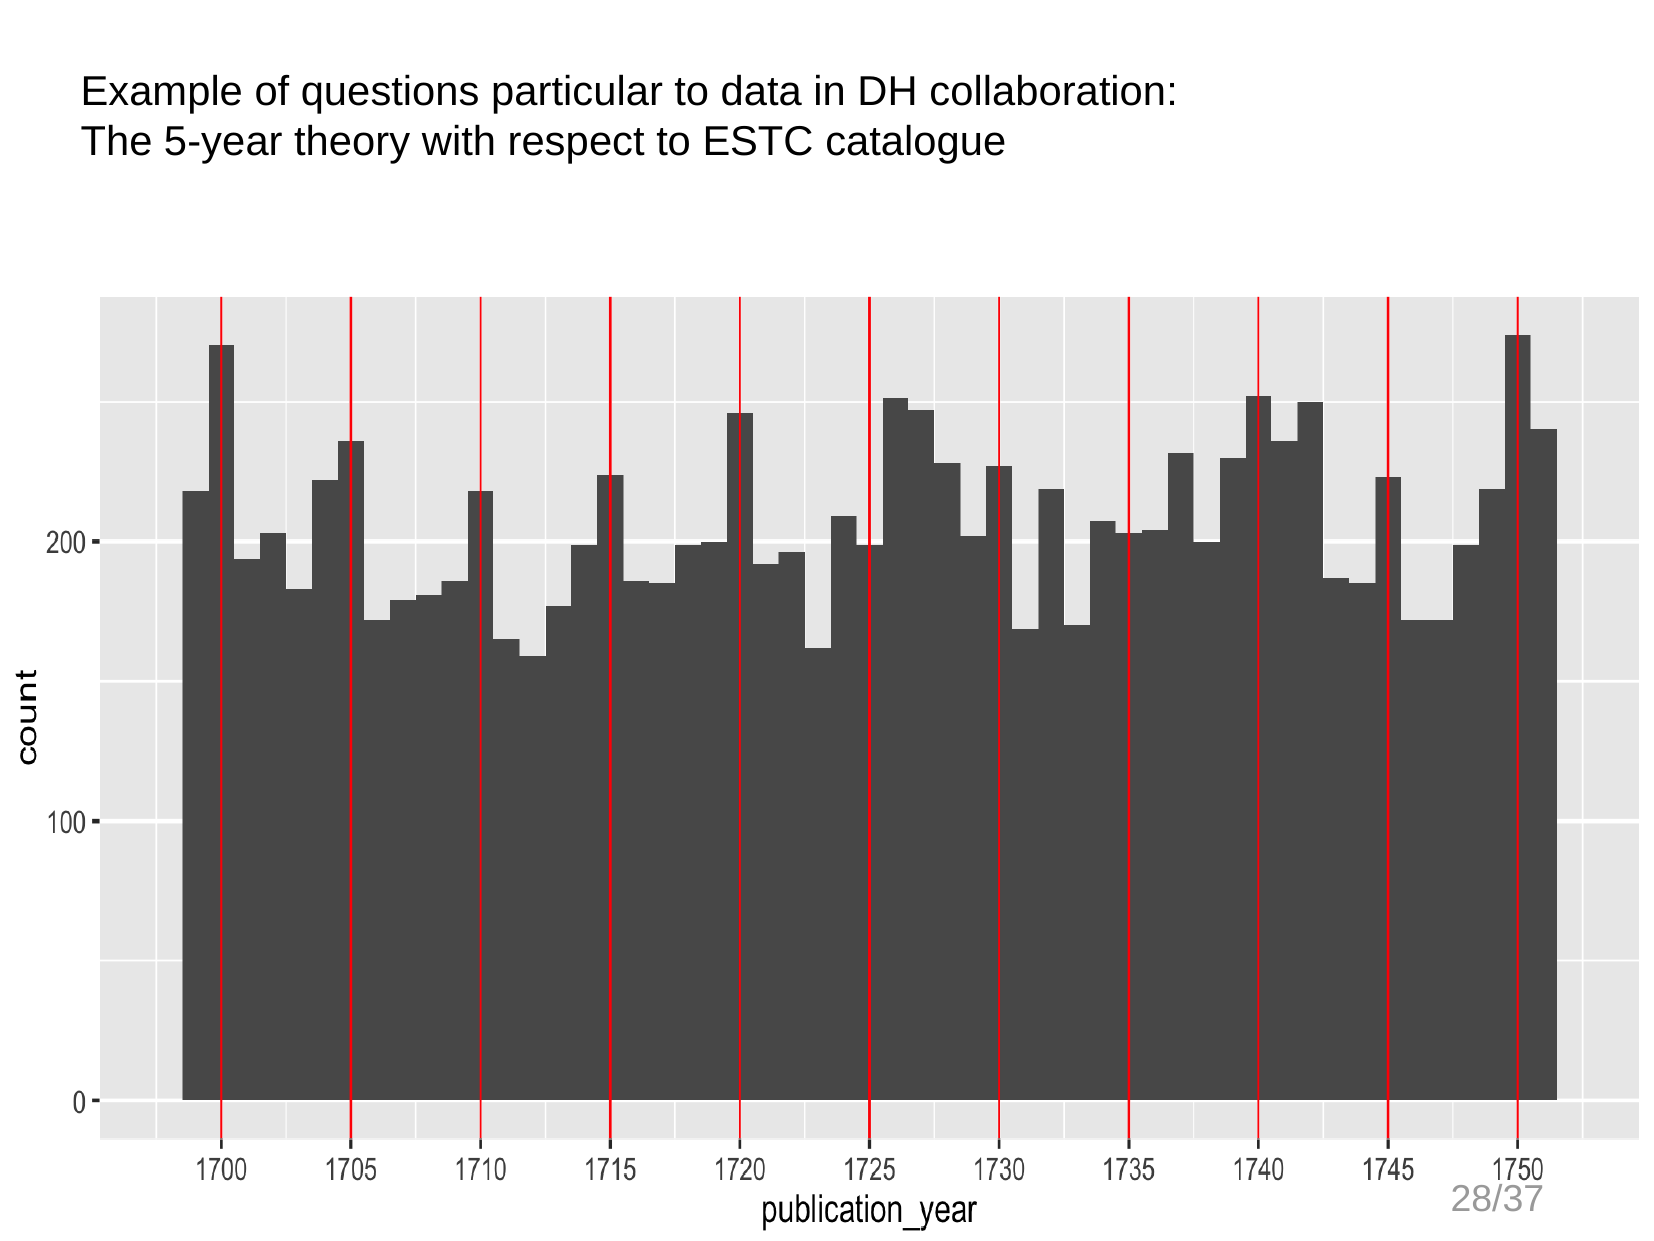

# Example of questions particular to data in DH collaboration: The 5-year theory with respect to ESTC catalogue